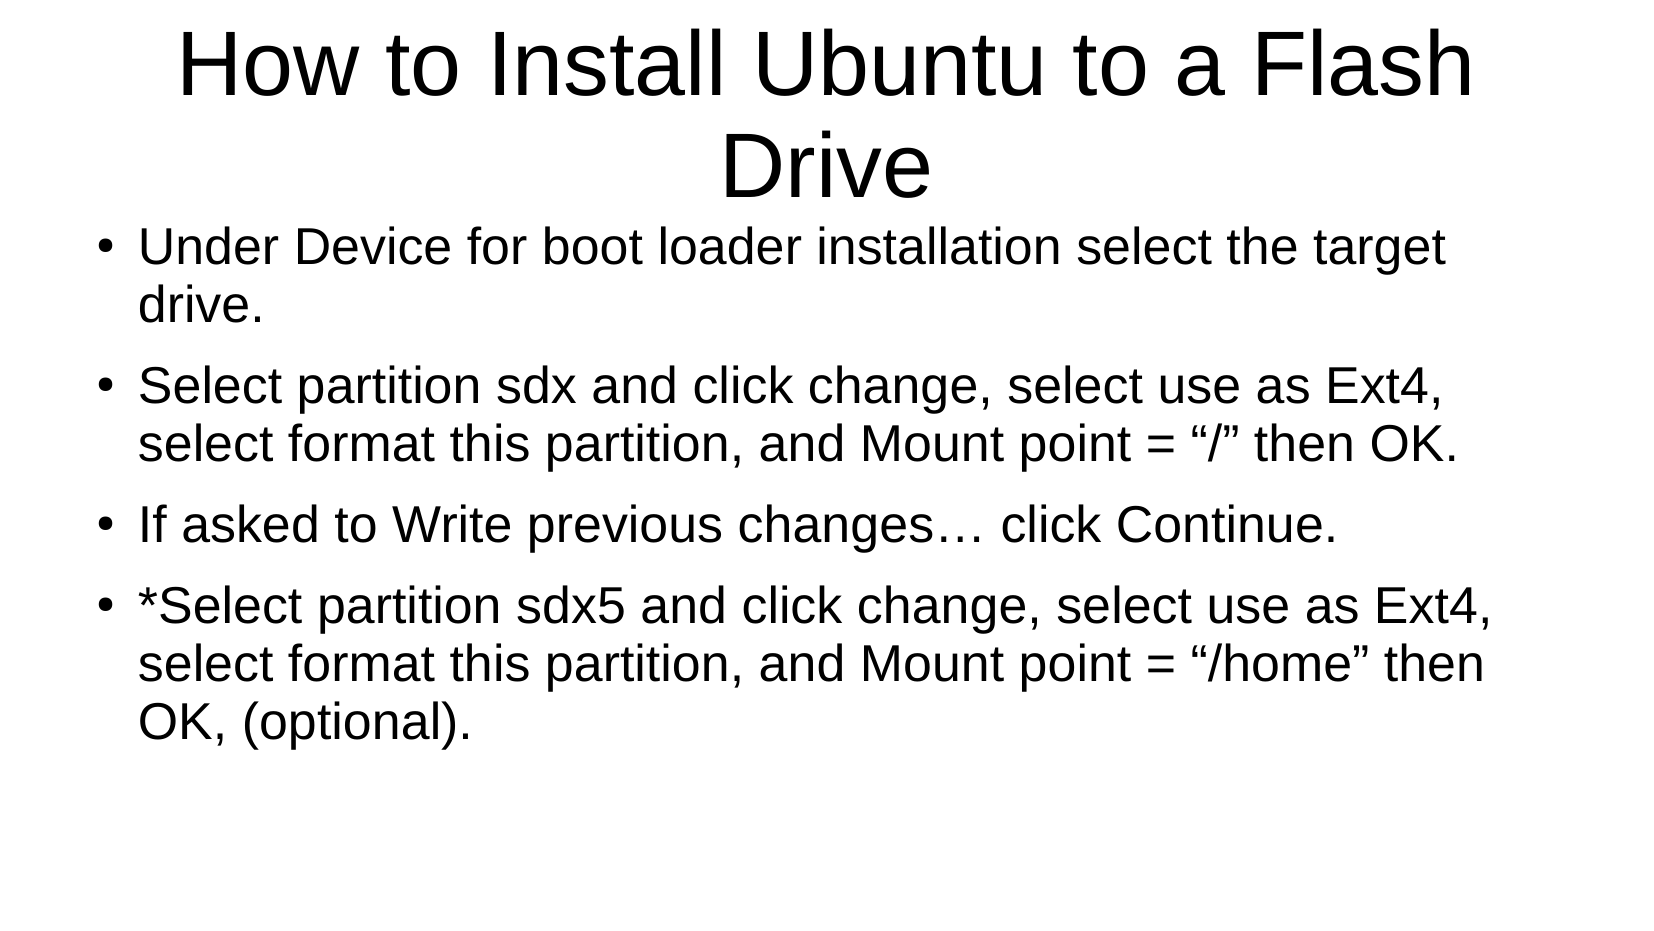

# How to Install Ubuntu to a Flash Drive
Under Device for boot loader installation select the target drive.
Select partition sdx and click change, select use as Ext4, select format this partition, and Mount point = “/” then OK.
If asked to Write previous changes… click Continue.
*Select partition sdx5 and click change, select use as Ext4, select format this partition, and Mount point = “/home” then OK, (optional).